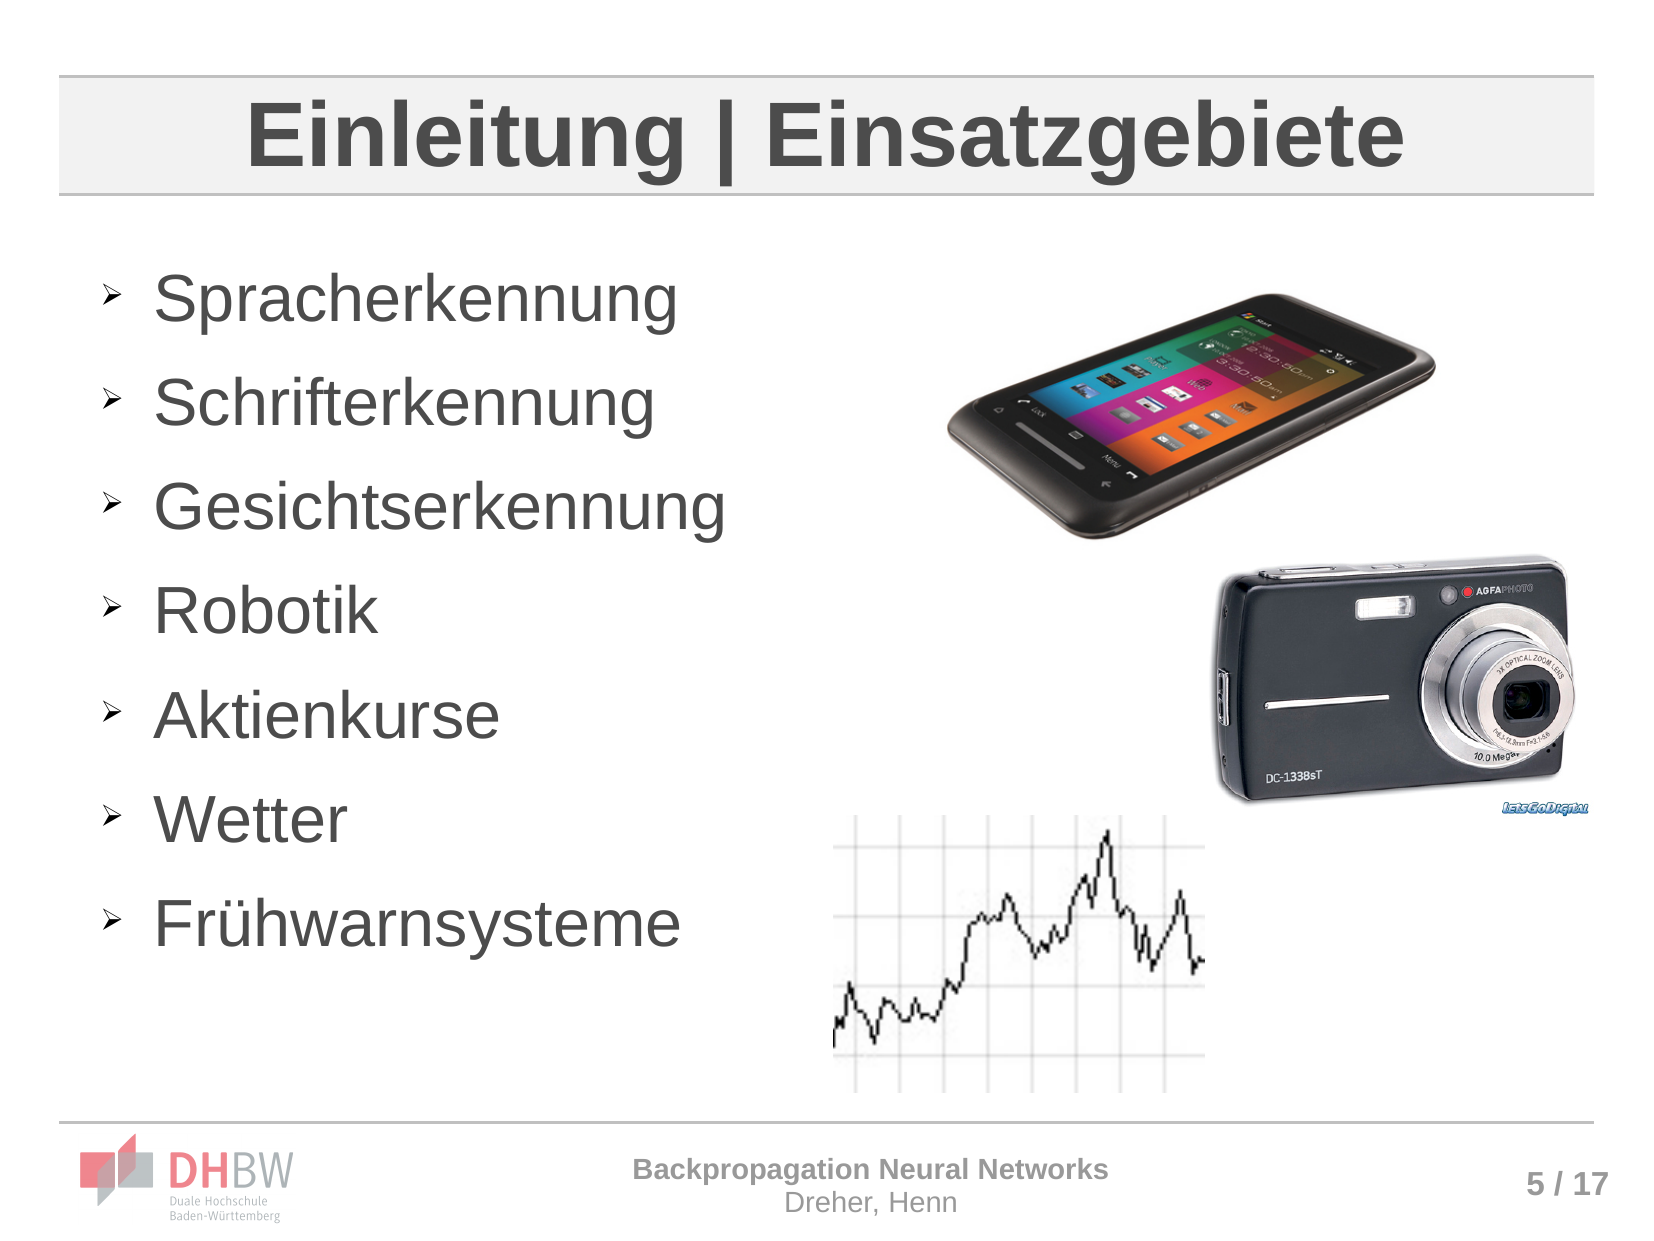

# Einleitung | Einsatzgebiete
Spracherkennung
Schrifterkennung
Gesichtserkennung
Robotik
Aktienkurse
Wetter
Frühwarnsysteme